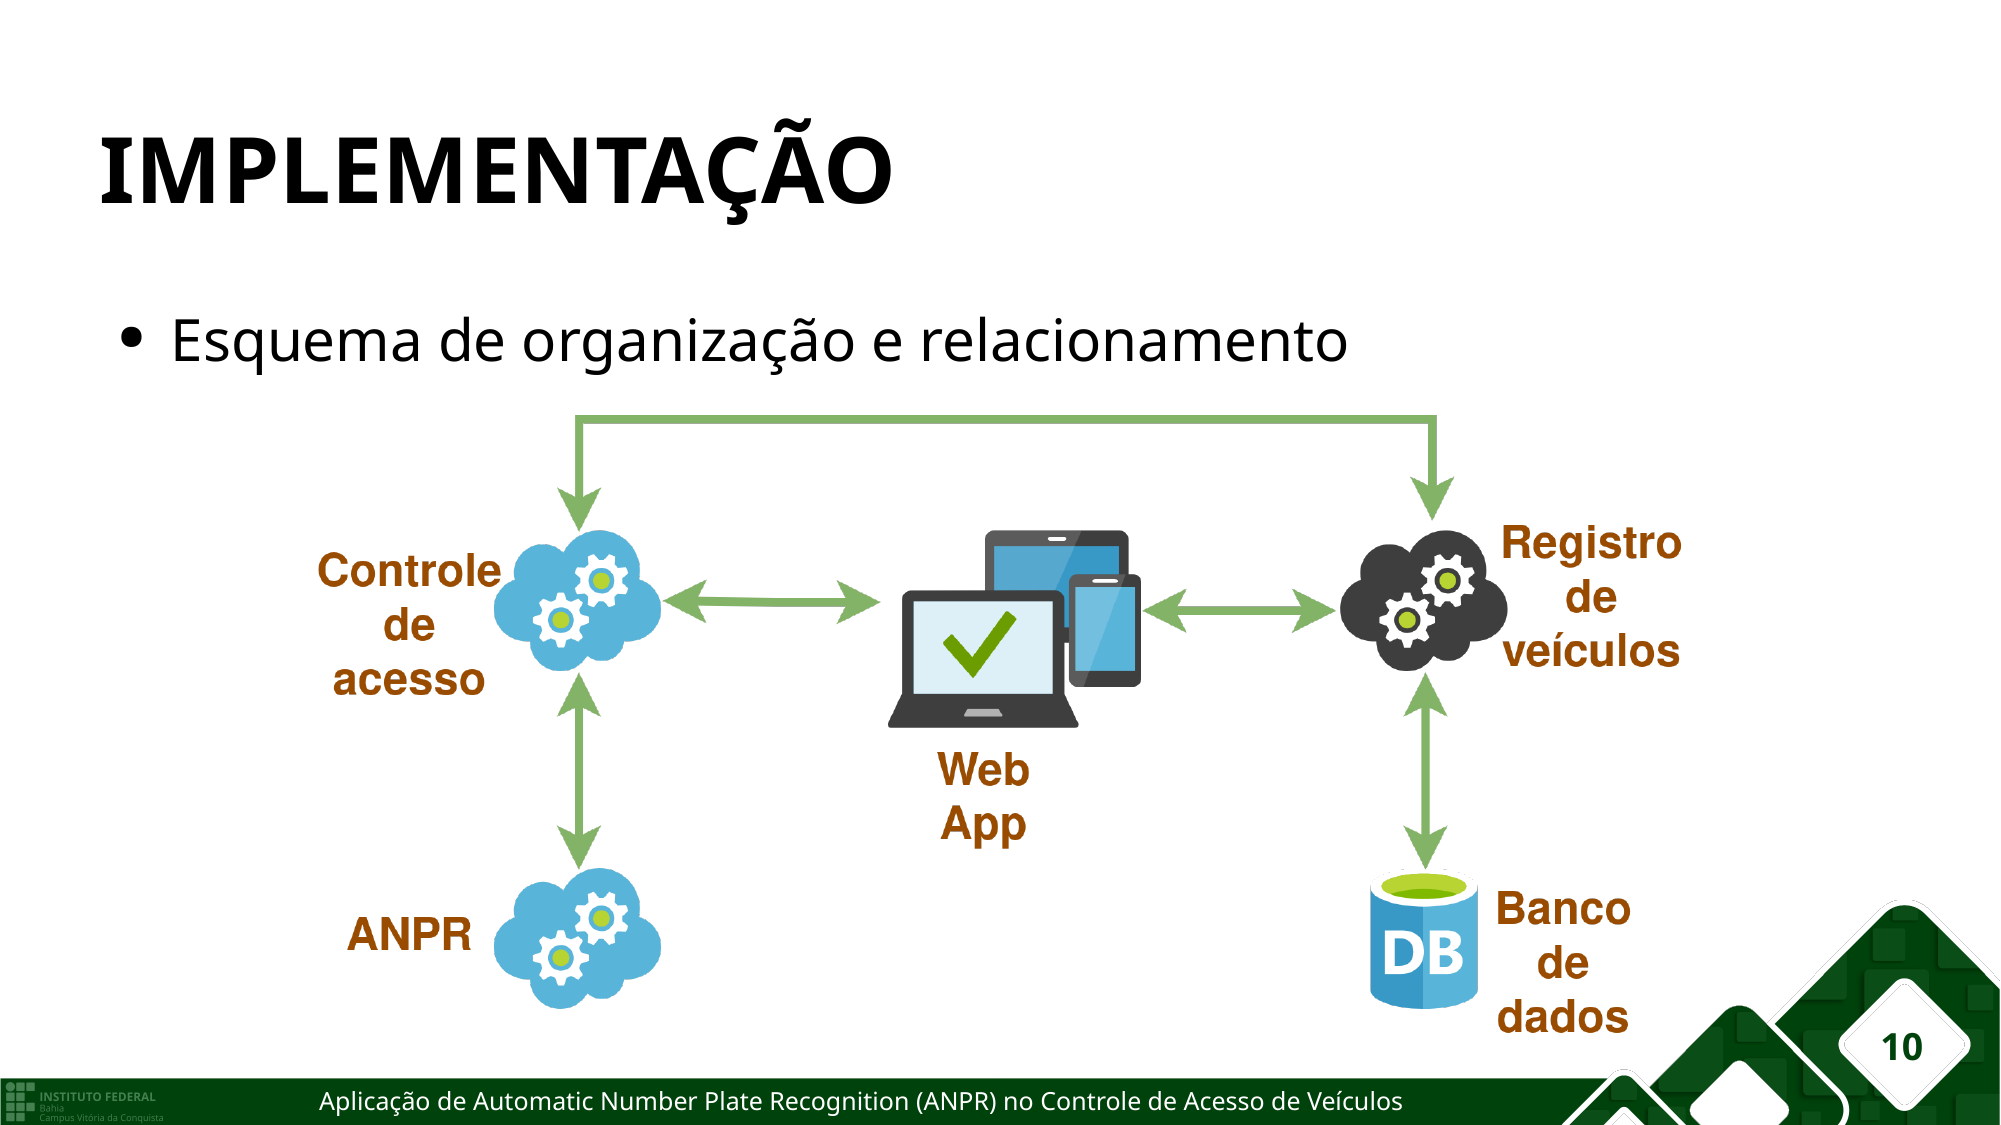

IMPLEMENTAÇÃO
# Esquema de organização e relacionamento